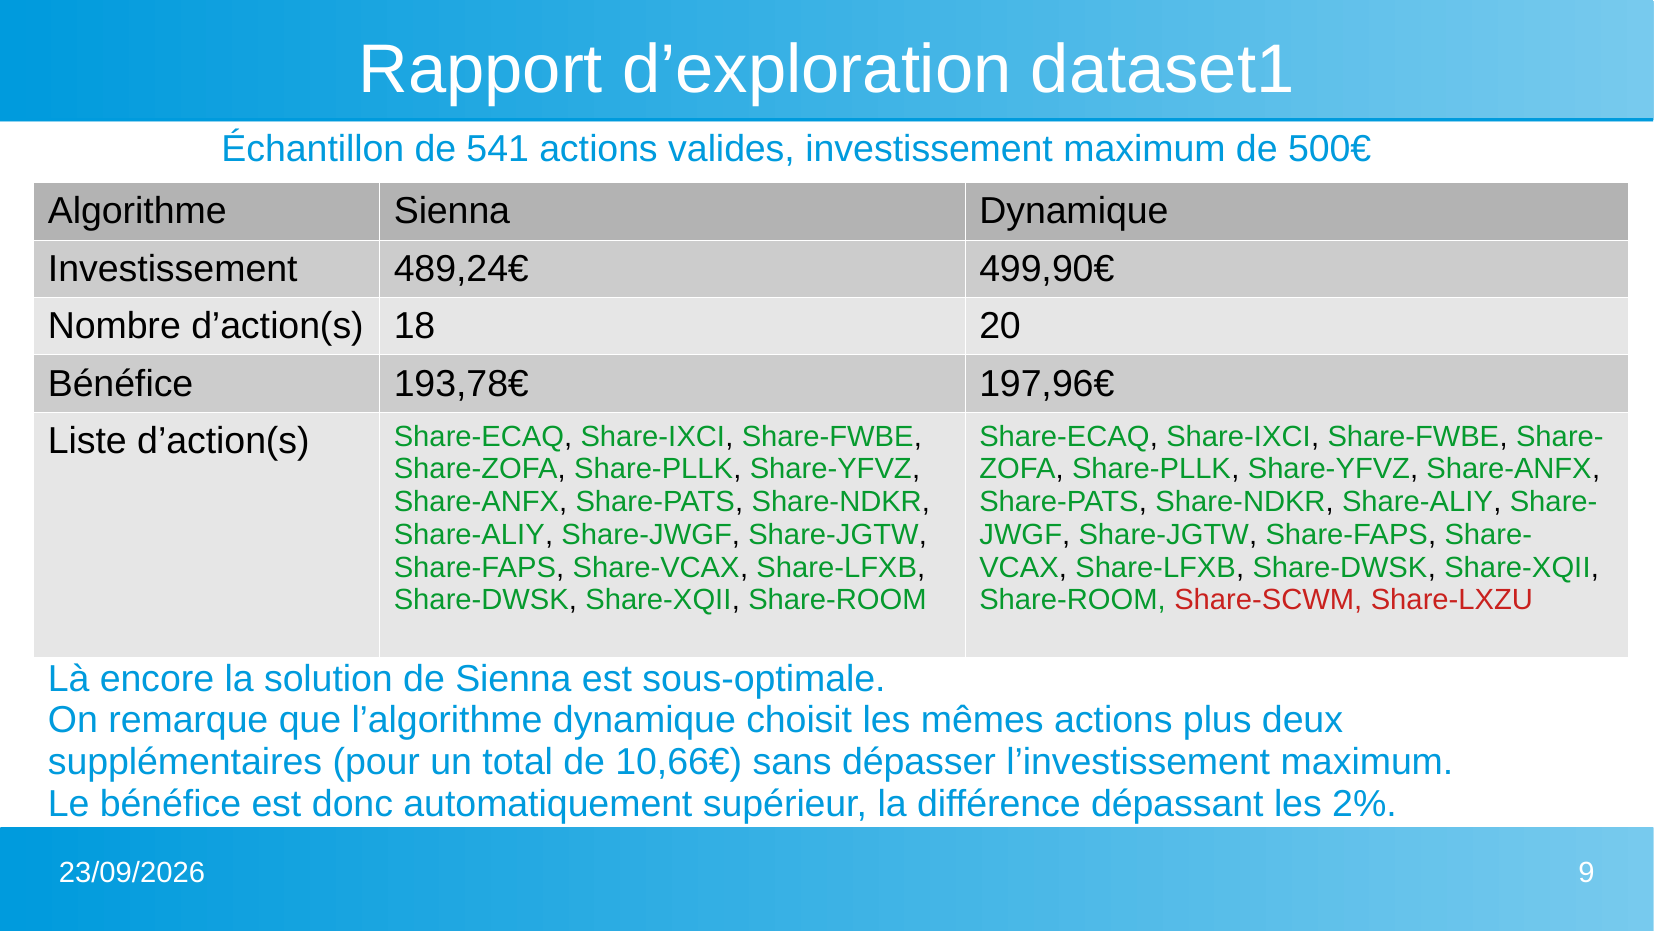

# Rapport d’exploration dataset1
Échantillon de 541 actions valides, investissement maximum de 500€
| Algorithme | Sienna | Dynamique |
| --- | --- | --- |
| Investissement | 489,24€ | 499,90€ |
| Nombre d’action(s) | 18 | 20 |
| Bénéfice | 193,78€ | 197,96€ |
| Liste d’action(s) | Share-ECAQ, Share-IXCI, Share-FWBE, Share-ZOFA, Share-PLLK, Share-YFVZ, Share-ANFX, Share-PATS, Share-NDKR, Share-ALIY, Share-JWGF, Share-JGTW, Share-FAPS, Share-VCAX, Share-LFXB, Share-DWSK, Share-XQII, Share-ROOM | Share-ECAQ, Share-IXCI, Share-FWBE, Share-ZOFA, Share-PLLK, Share-YFVZ, Share-ANFX, Share-PATS, Share-NDKR, Share-ALIY, Share-JWGF, Share-JGTW, Share-FAPS, Share-VCAX, Share-LFXB, Share-DWSK, Share-XQII, Share-ROOM, Share-SCWM, Share-LXZU |
Là encore la solution de Sienna est sous-optimale.
On remarque que l’algorithme dynamique choisit les mêmes actions plus deux supplémentaires (pour un total de 10,66€) sans dépasser l’investissement maximum.
Le bénéfice est donc automatiquement supérieur, la différence dépassant les 2%.
9